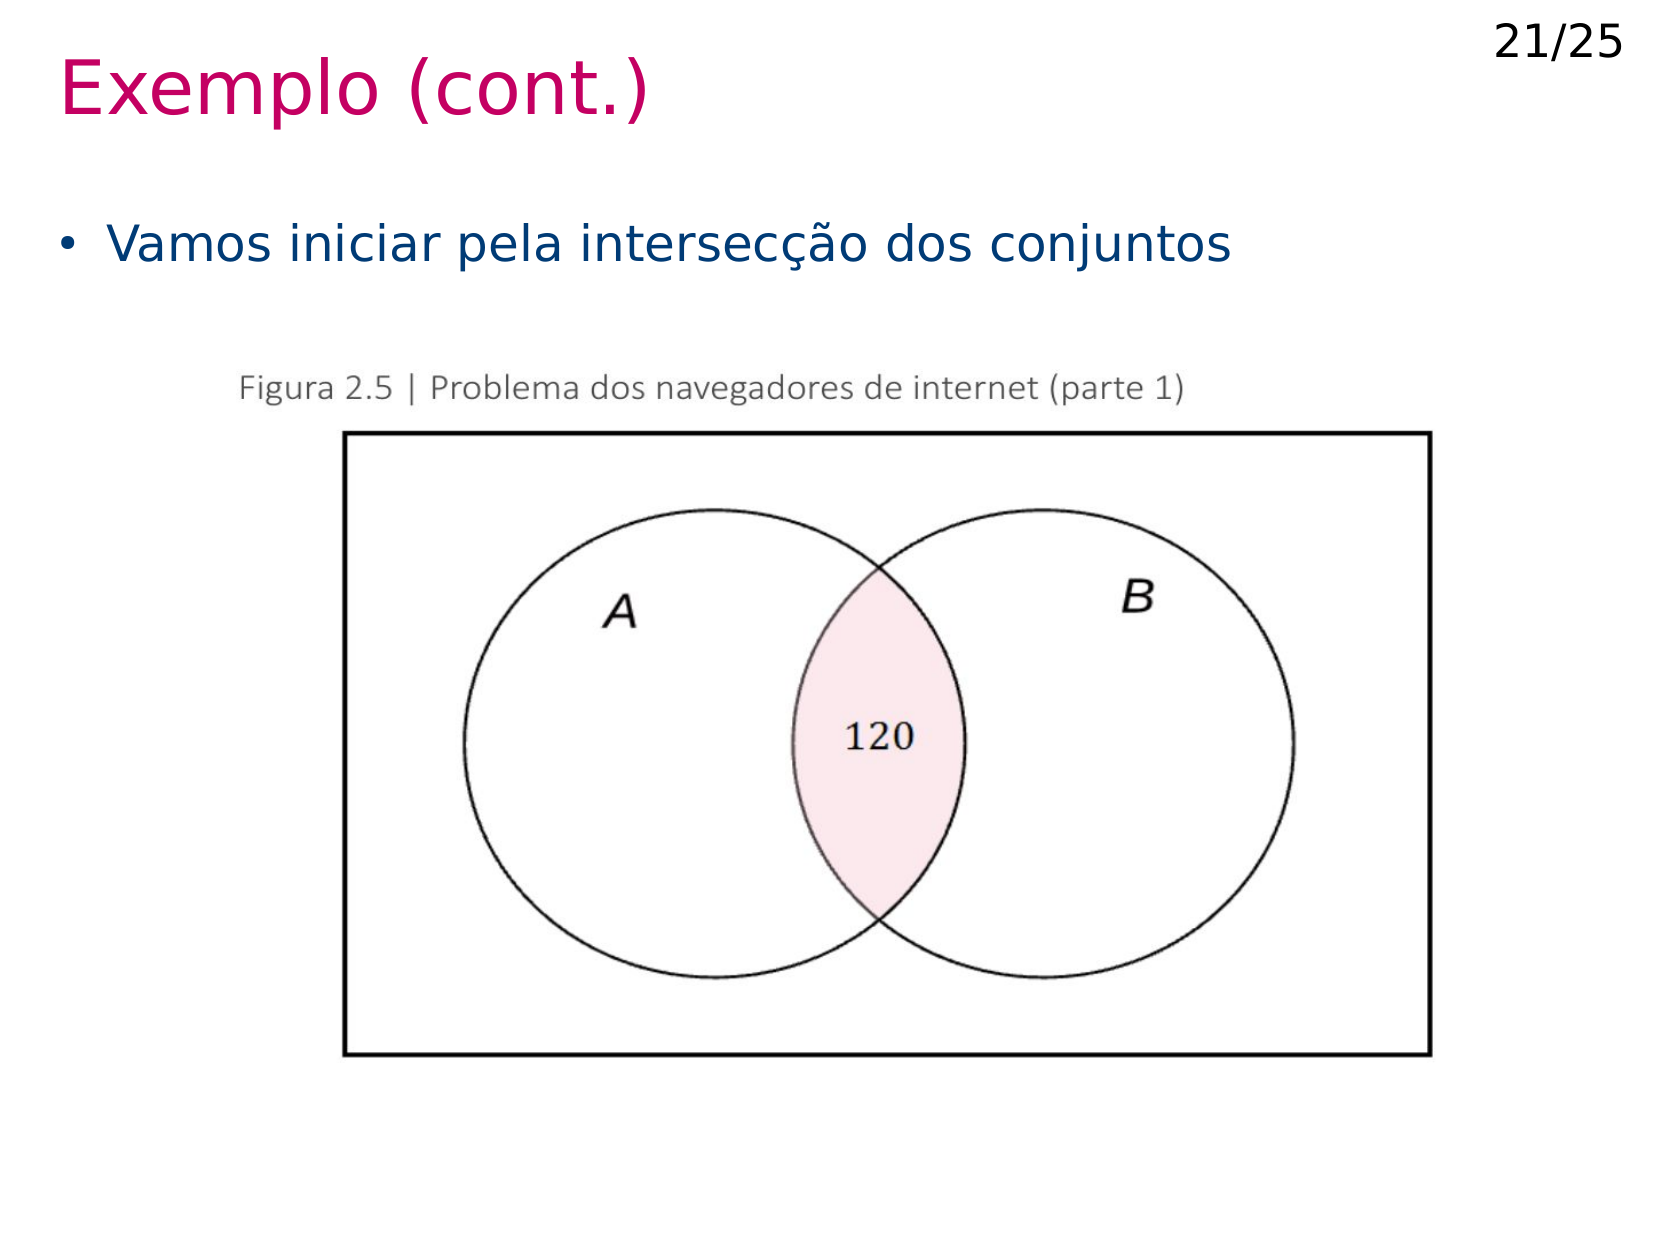

21
# Exemplo (cont.)
Vamos iniciar pela intersecção dos conjuntos